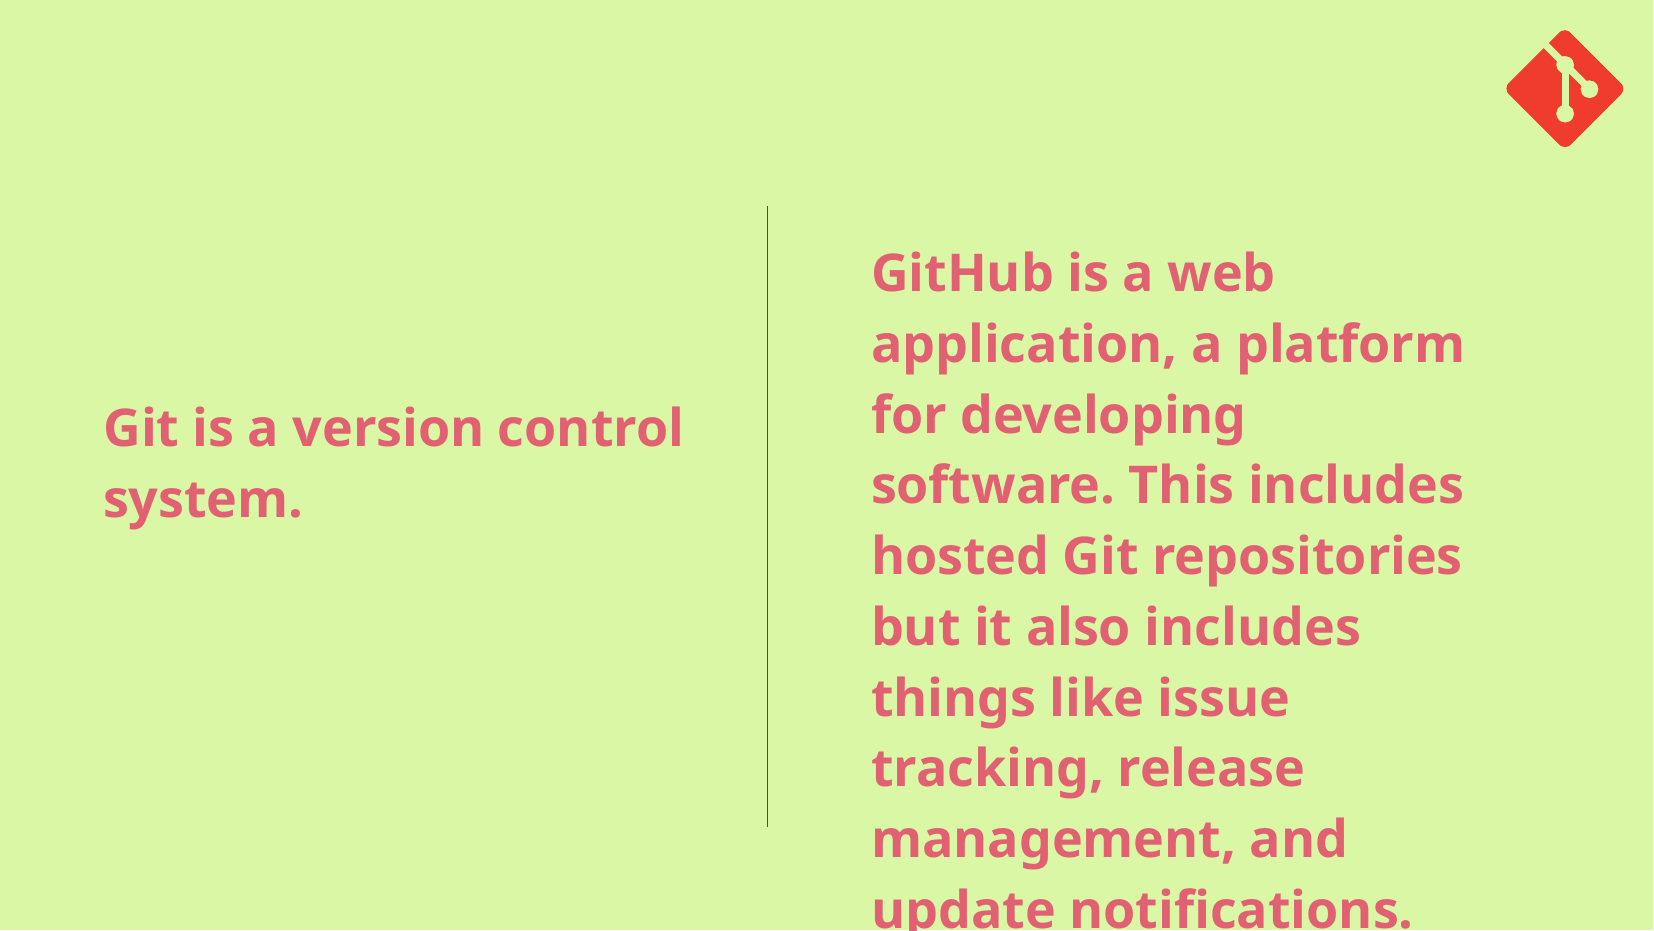

GitHub is a web application, a platform for developing software. This includes hosted Git repositories but it also includes things like issue tracking, release management, and update notifications.
Git is a version control system.